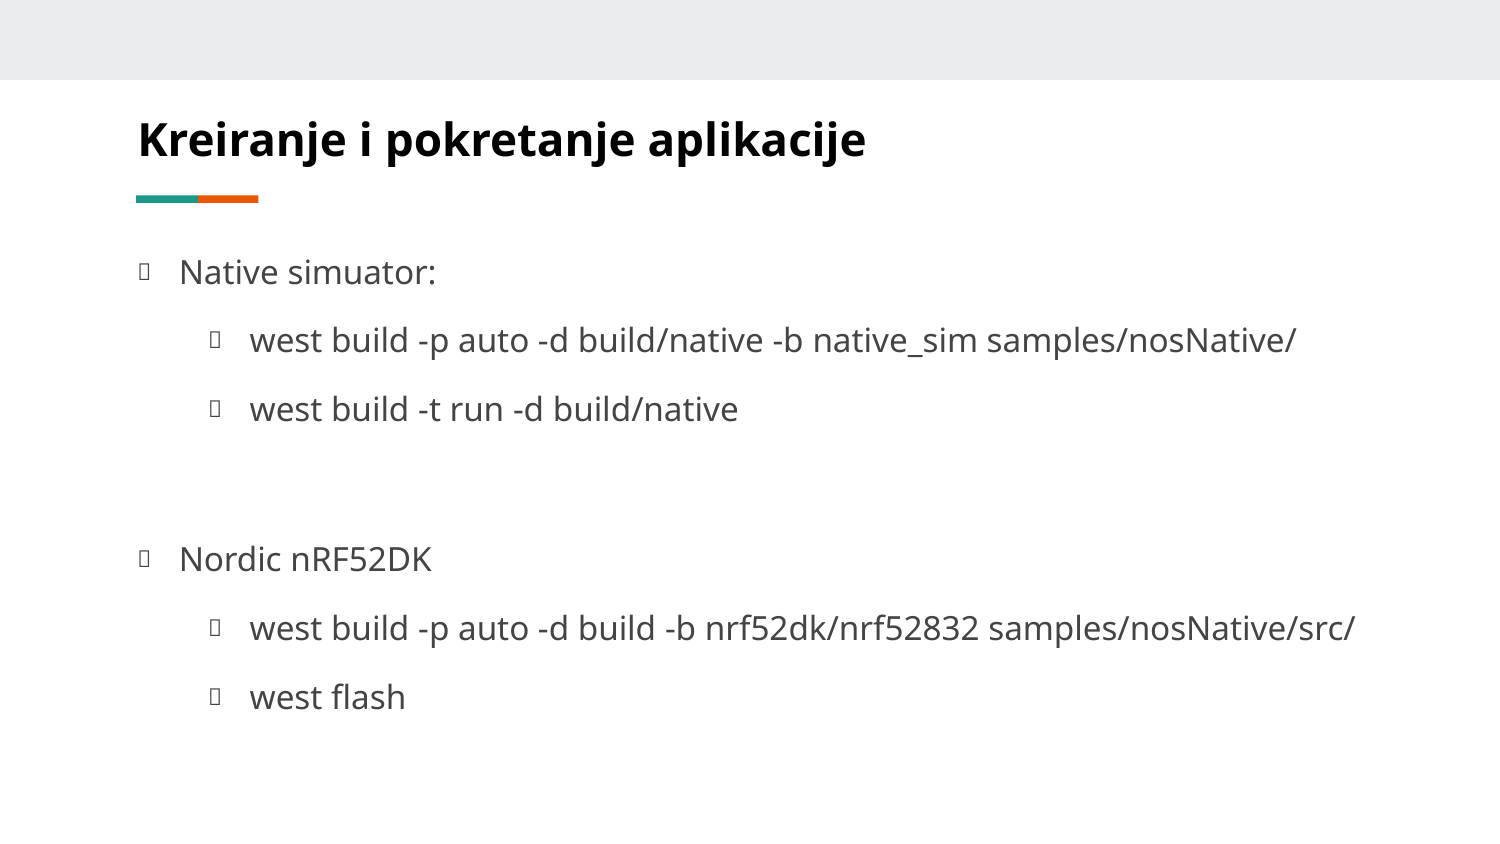

# Kreiranje i pokretanje aplikacije
Native simuator:
west build -p auto -d build/native -b native_sim samples/nosNative/
west build -t run -d build/native
Nordic nRF52DK
west build -p auto -d build -b nrf52dk/nrf52832 samples/nosNative/src/
west flash